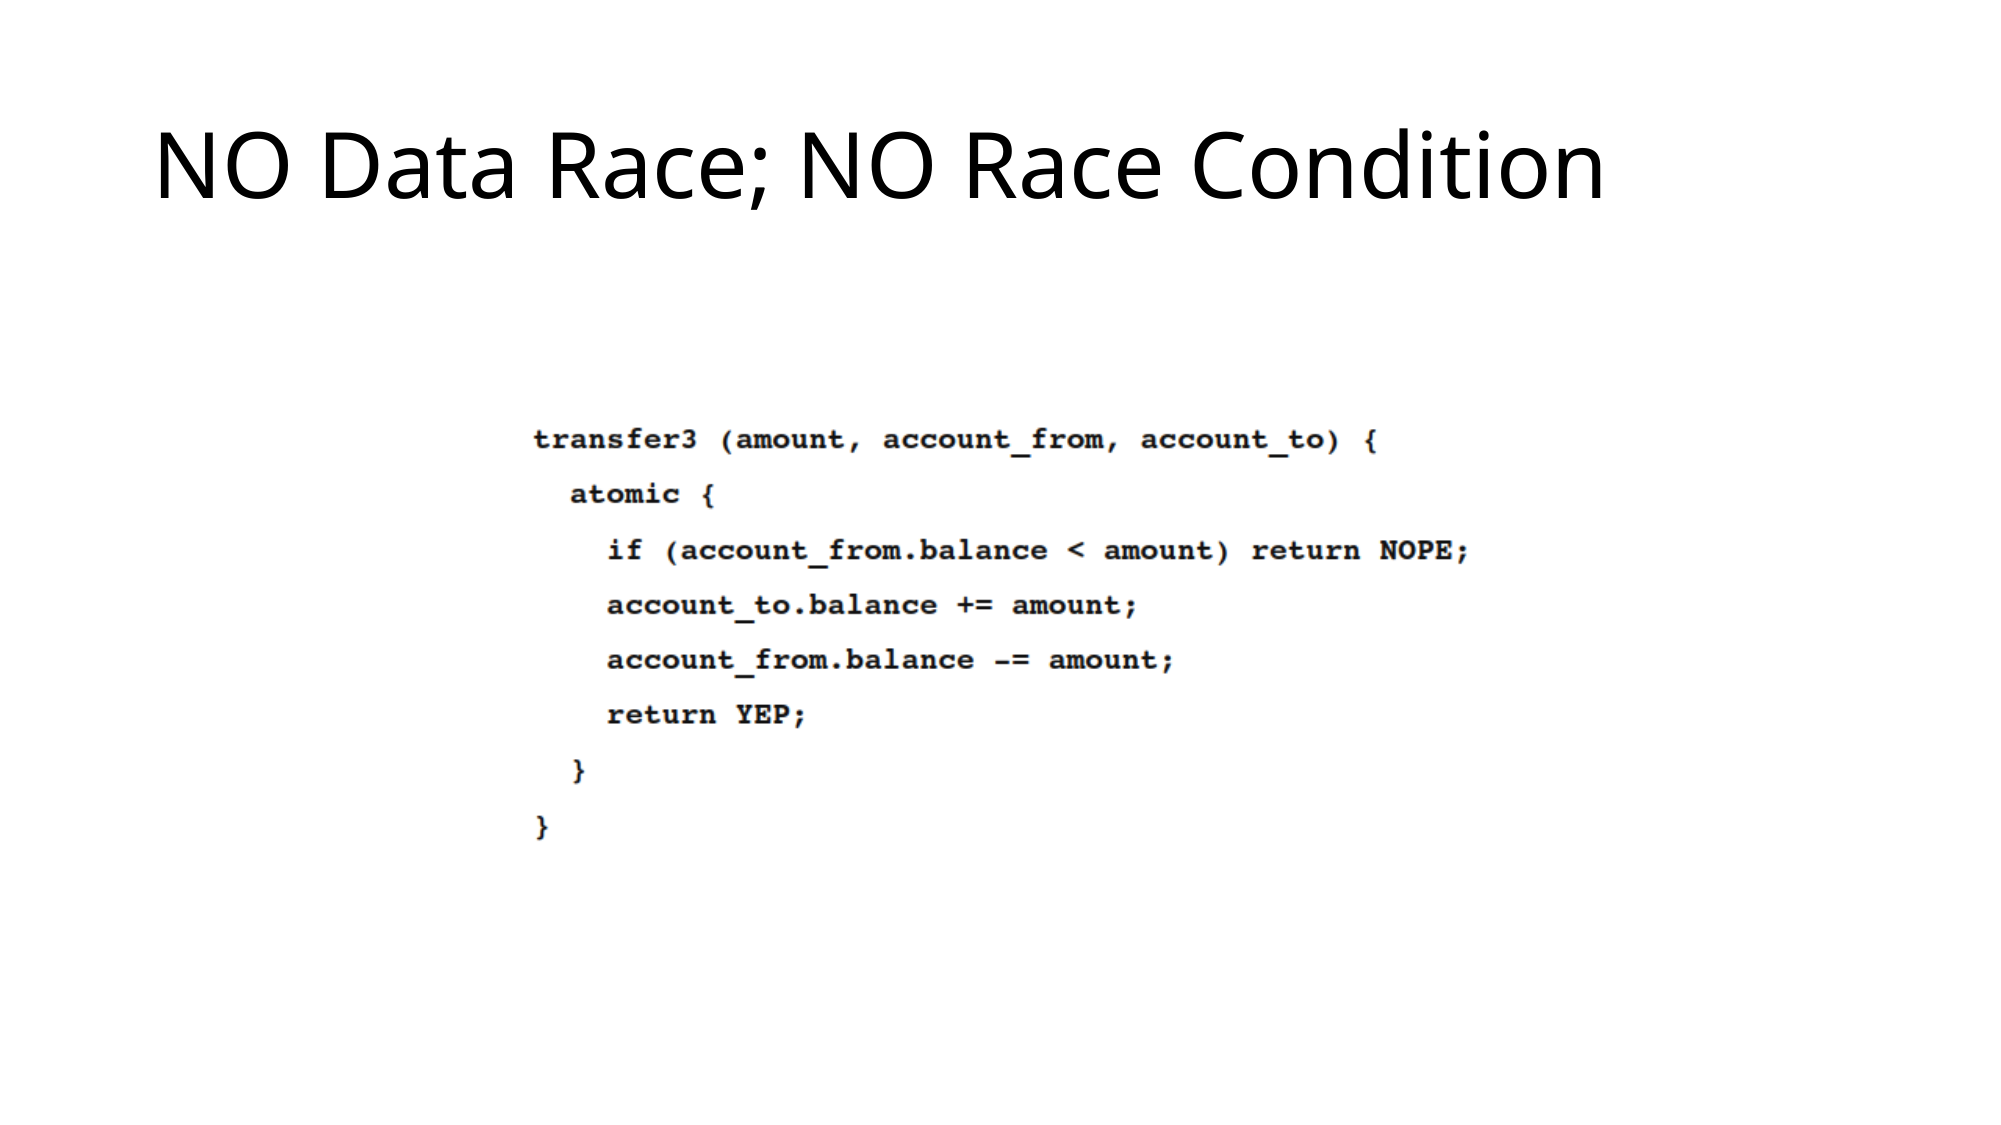

# NO Data Race; NO Race Condition